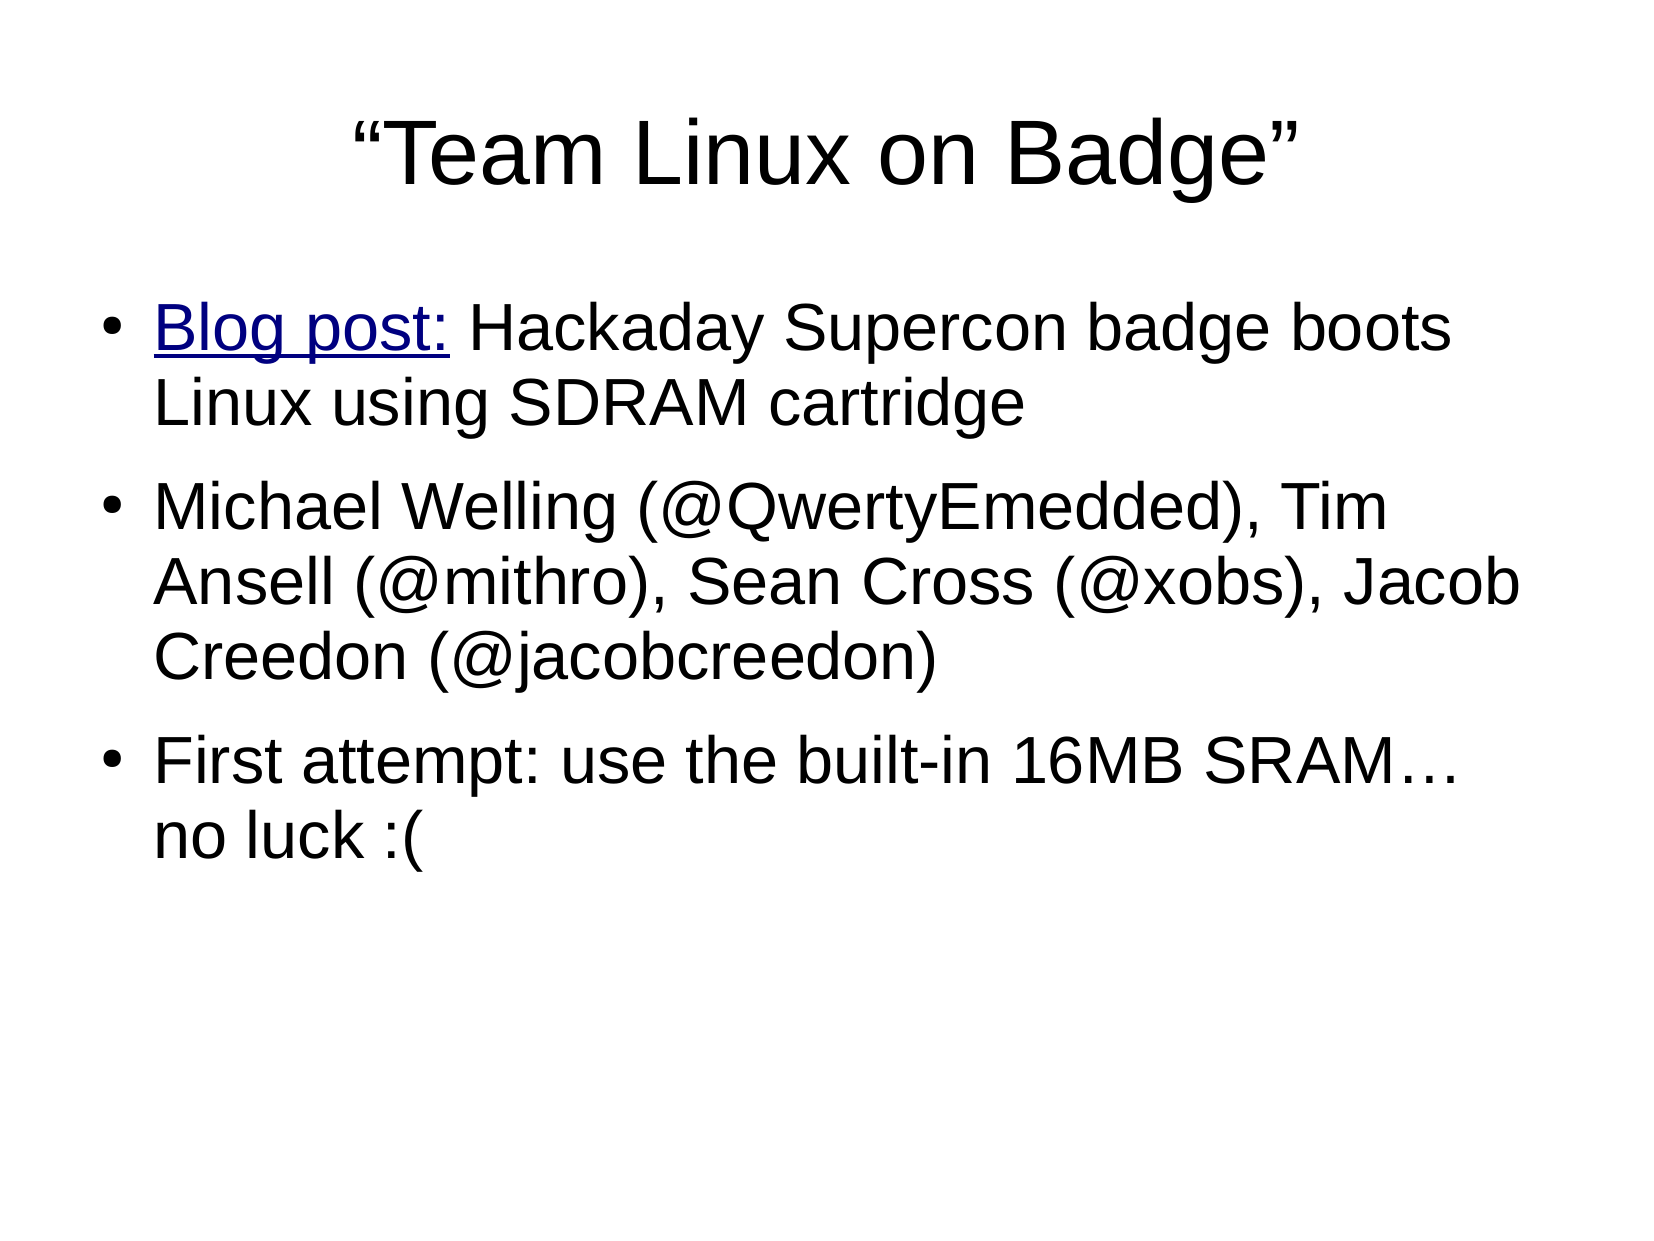

# “Team Linux on Badge”
Blog post: Hackaday Supercon badge boots Linux using SDRAM cartridge
Michael Welling (@QwertyEmedded), Tim Ansell (@mithro), Sean Cross (@xobs), Jacob Creedon (@jacobcreedon)
First attempt: use the built-in 16MB SRAM…
no luck :(